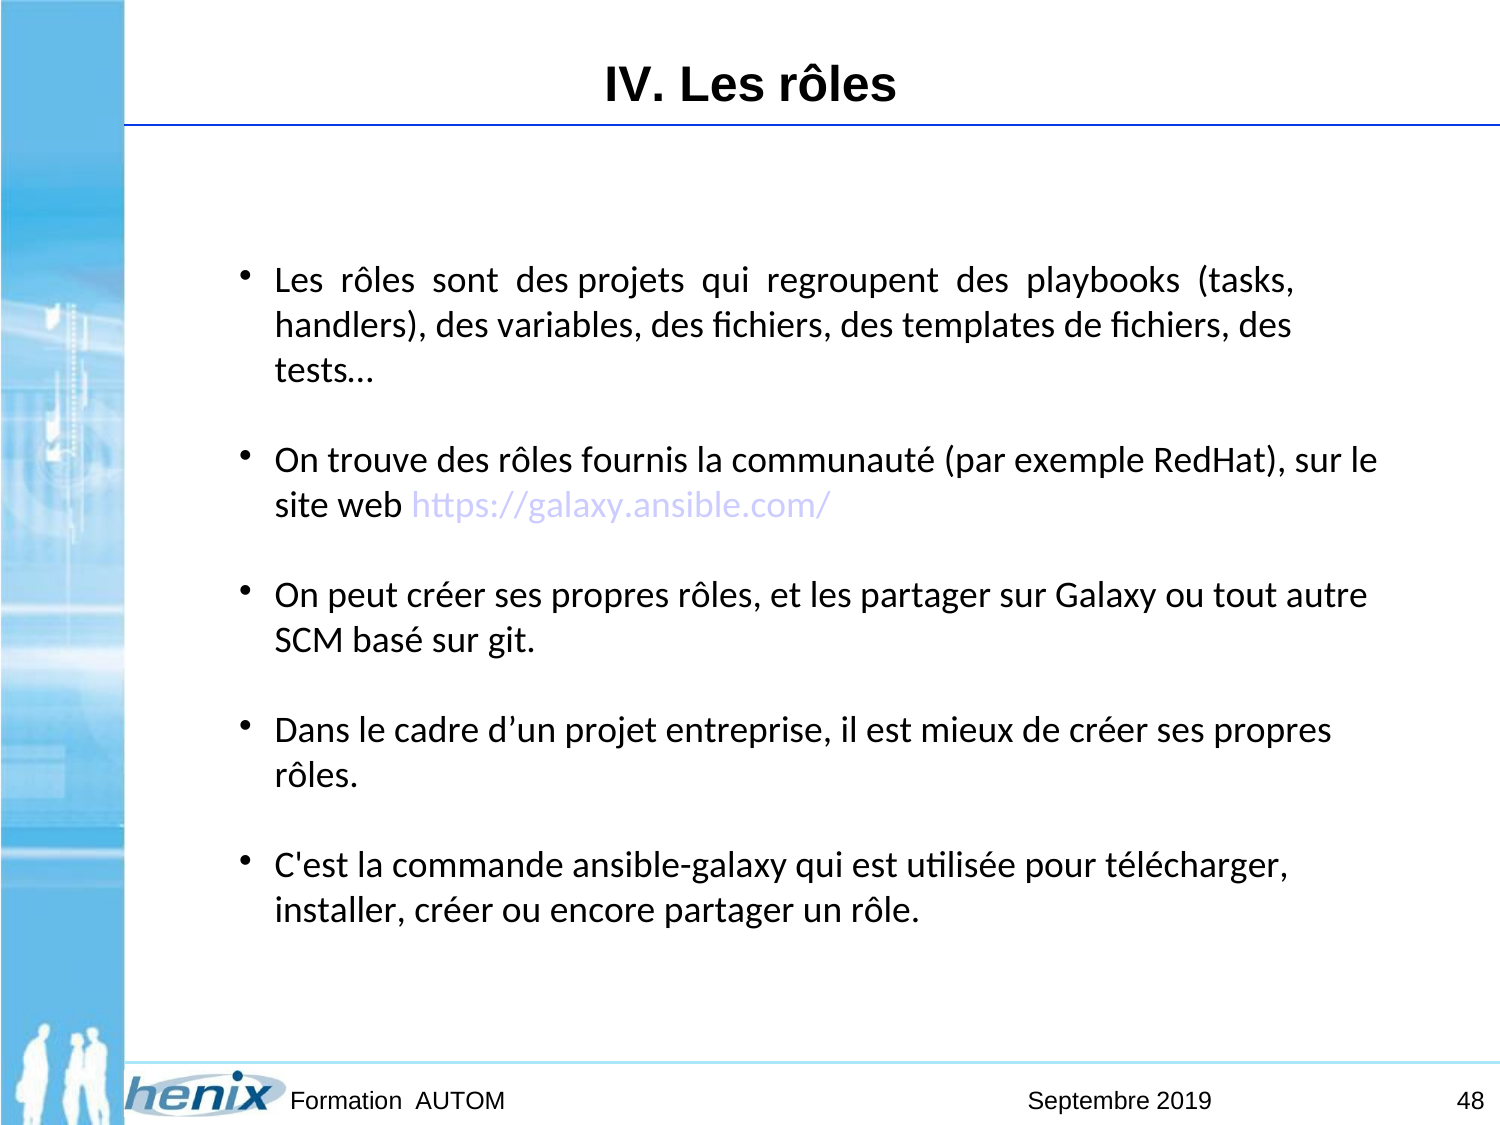

IV. Les rôles
Les rôles sont des projets qui regroupent des playbooks (tasks, handlers), des variables, des fichiers, des templates de fichiers, des tests…
On trouve des rôles fournis la communauté (par exemple RedHat), sur le site web https://galaxy.ansible.com/
On peut créer ses propres rôles, et les partager sur Galaxy ou tout autre SCM basé sur git.
Dans le cadre d’un projet entreprise, il est mieux de créer ses propres rôles.
C'est la commande ansible-galaxy qui est utilisée pour télécharger, installer, créer ou encore partager un rôle.
Formation AUTOM
Septembre 2019